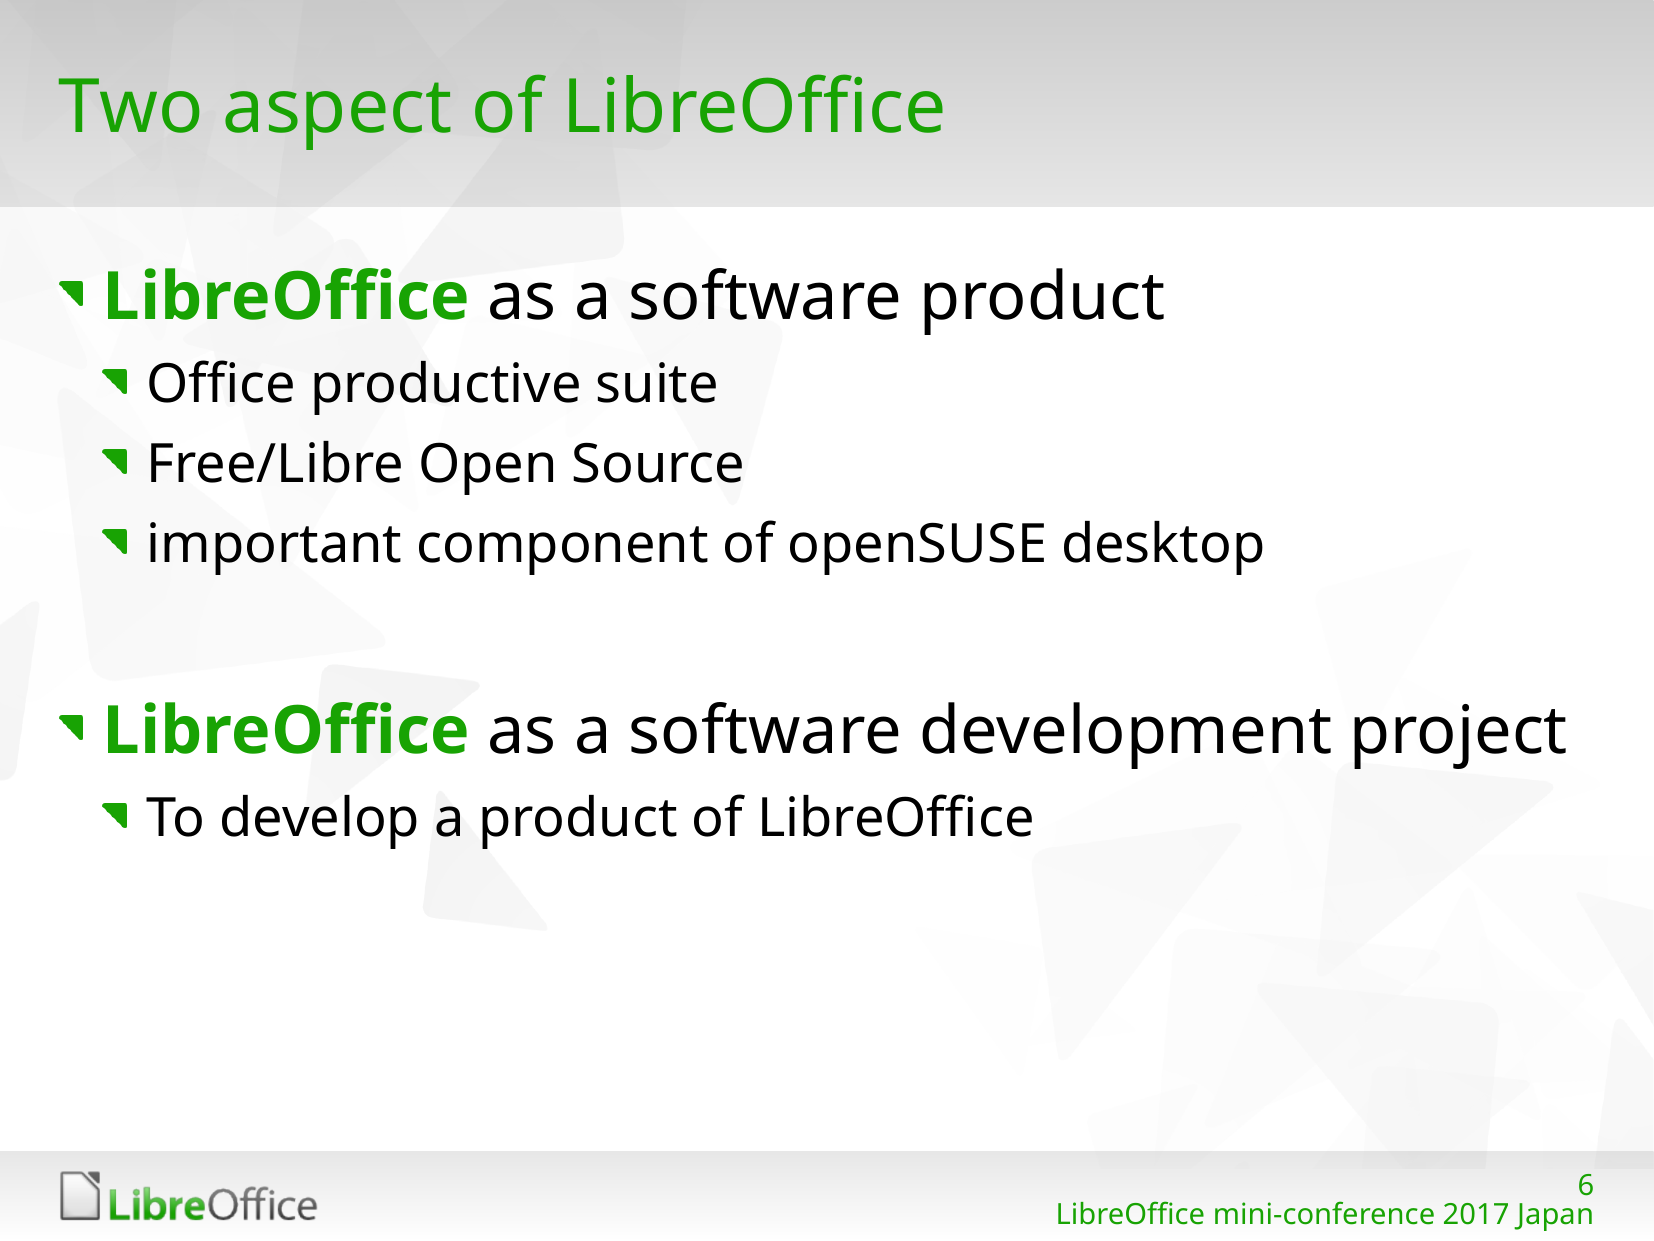

# Two aspect of LibreOffice
LibreOffice as a software product
Office productive suite
Free/Libre Open Source
important component of openSUSE desktop
LibreOffice as a software development project
To develop a product of LibreOffice
6
LibreOffice mini-conference 2017 Japan